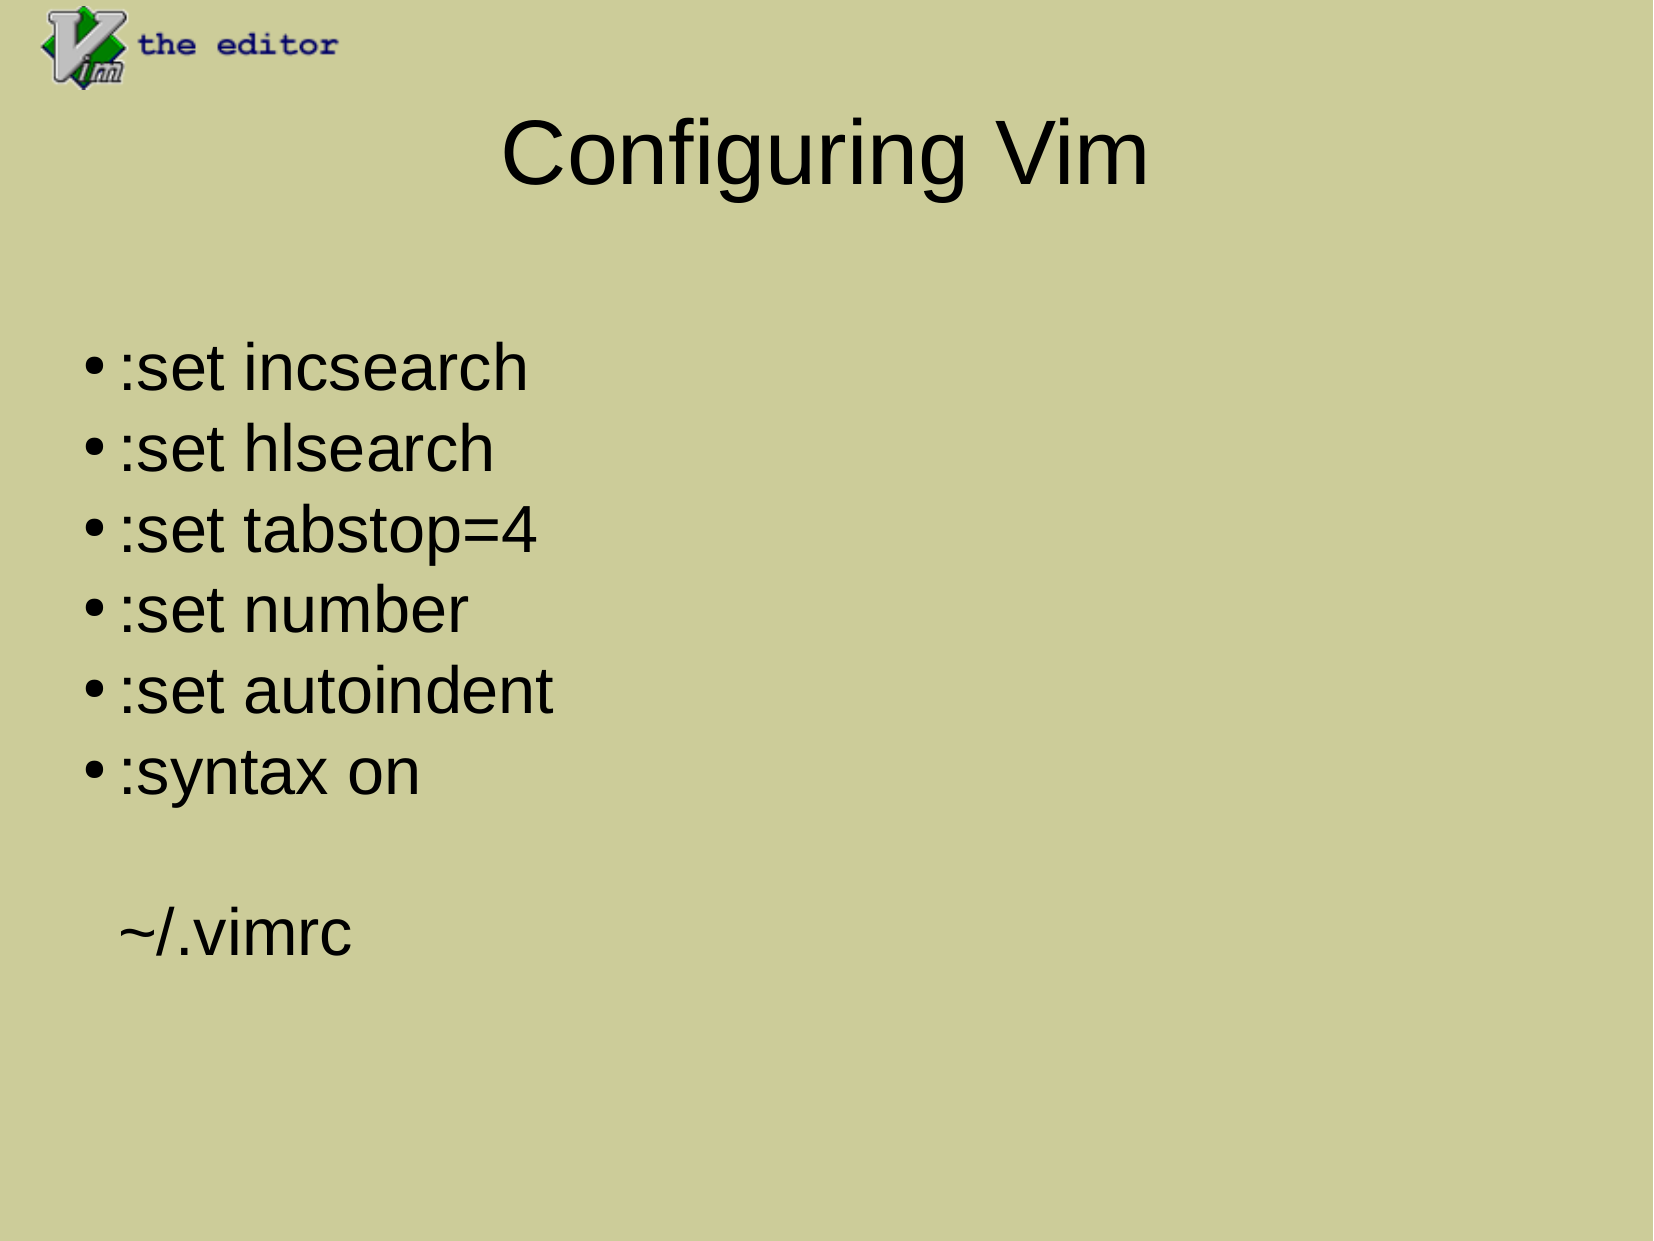

# Configuring Vim
:set incsearch
:set hlsearch
:set tabstop=4
:set number
:set autoindent
:syntax on
~/.vimrc